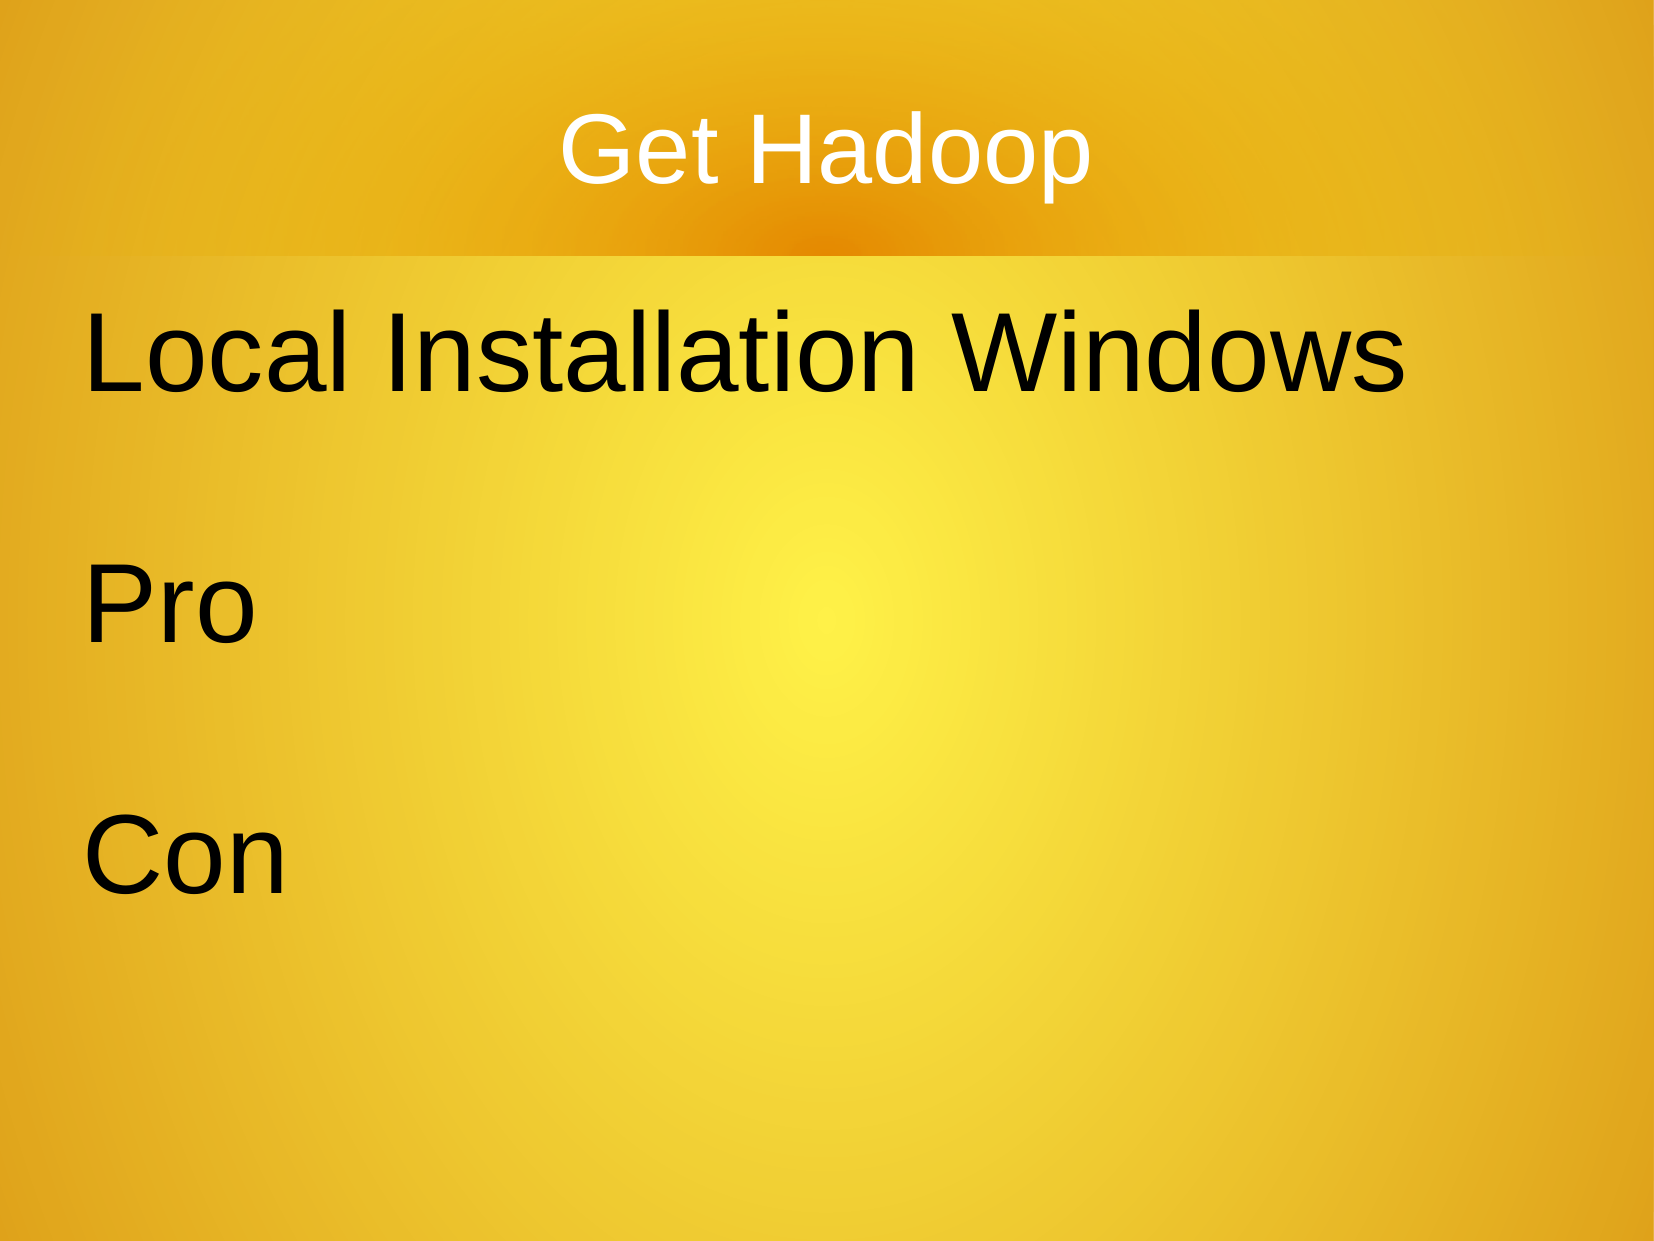

# Get Hadoop
Local Installation Windows
Pro
Con